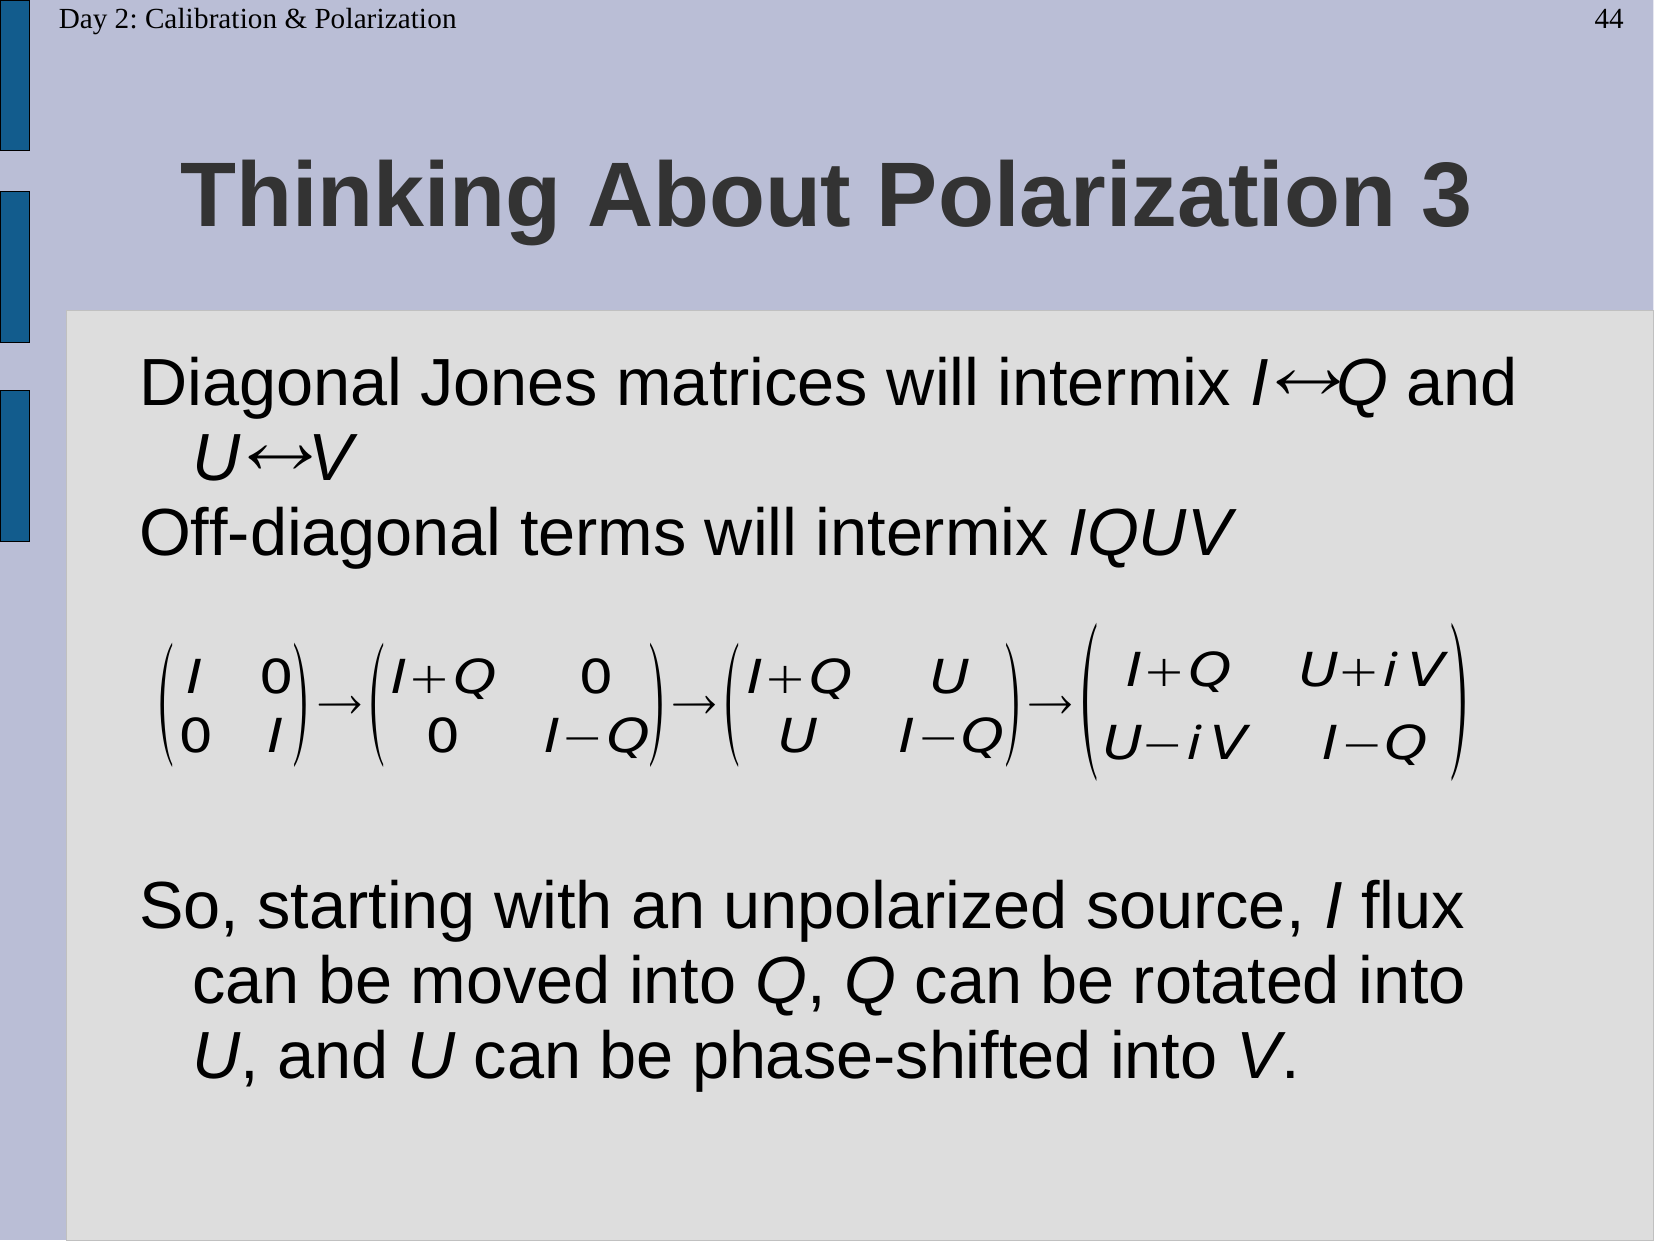

Day 2: Calibration & Polarization
44
# Thinking About Polarization 3
Diagonal Jones matrices will intermix I↔Q and U↔V
Off-diagonal terms will intermix IQUV
So, starting with an unpolarized source, I flux can be moved into Q, Q can be rotated into U, and U can be phase-shifted into V.